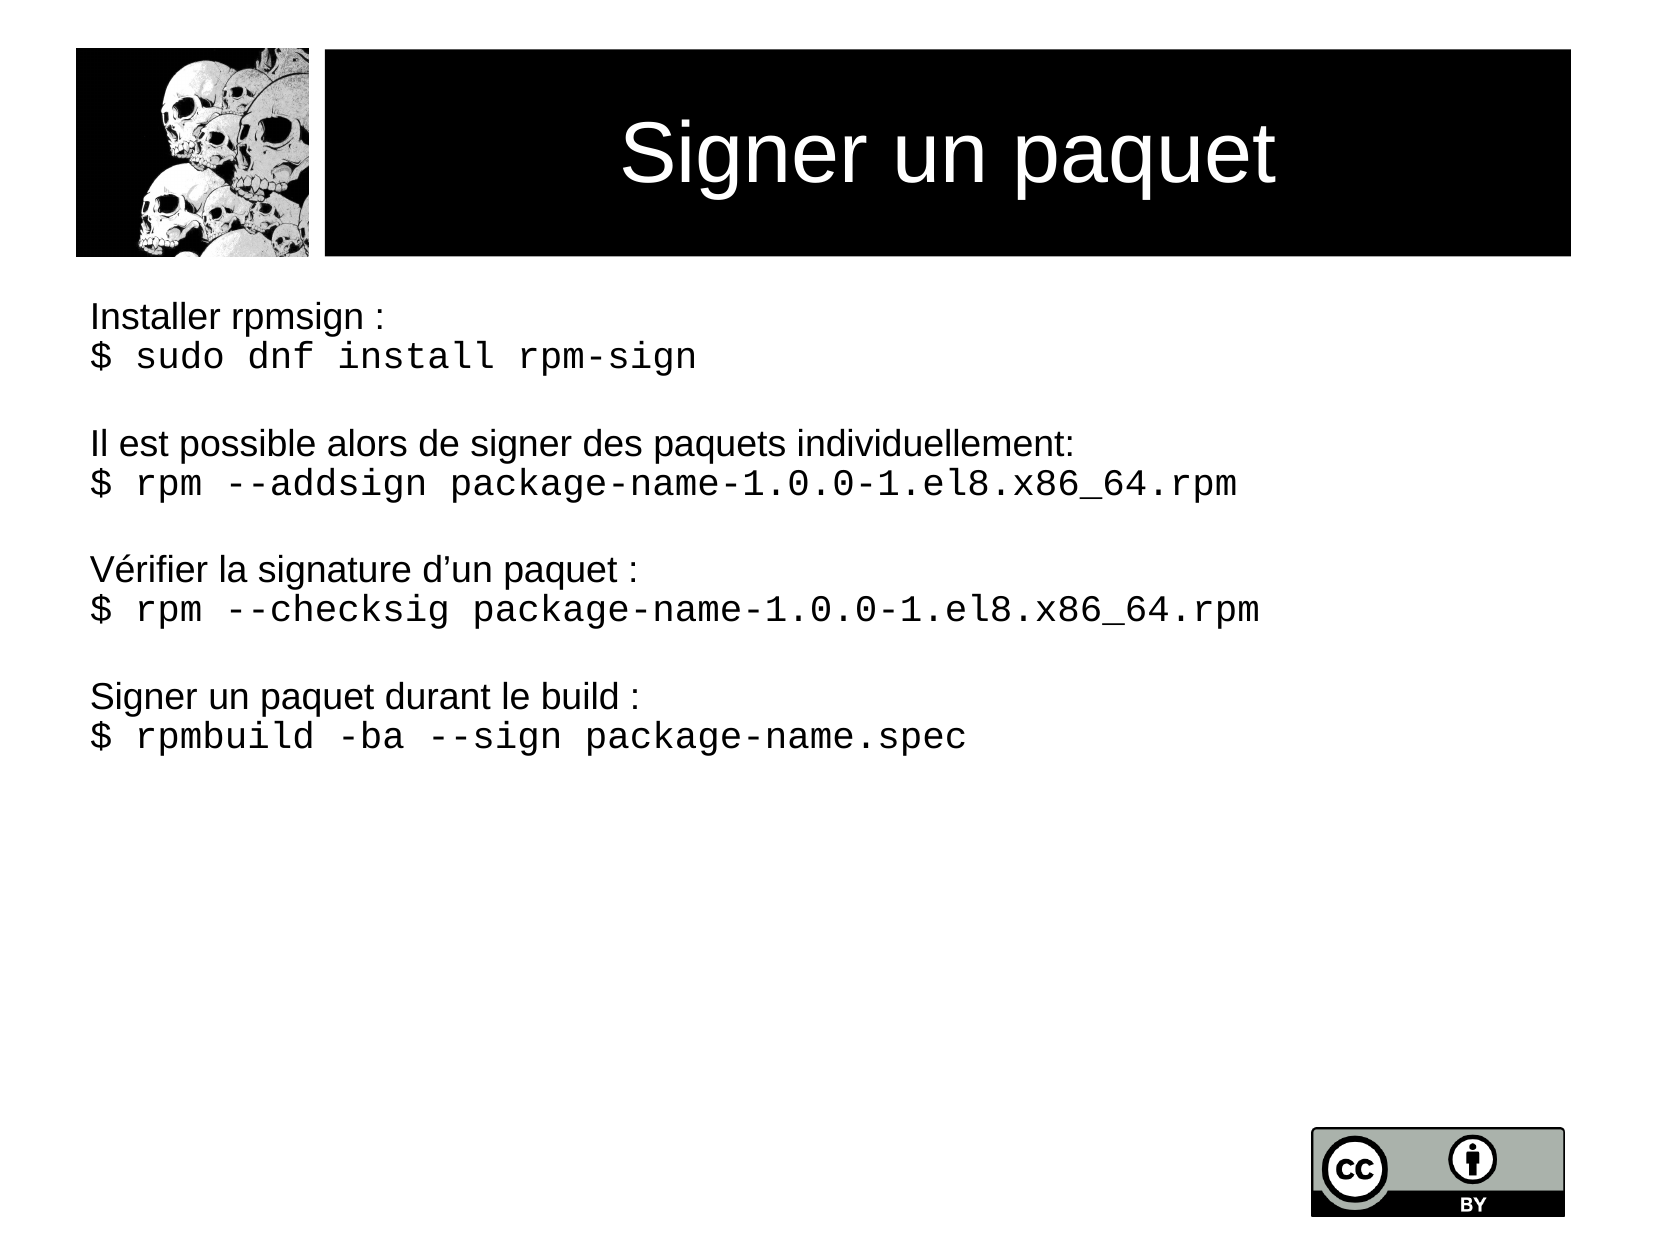

# Signer un paquet
Installer rpmsign :
$ sudo dnf install rpm-sign
Il est possible alors de signer des paquets individuellement:
$ rpm --addsign package-name-1.0.0-1.el8.x86_64.rpm
Vérifier la signature d’un paquet :
$ rpm --checksig package-name-1.0.0-1.el8.x86_64.rpm
Signer un paquet durant le build :
$ rpmbuild -ba --sign package-name.spec